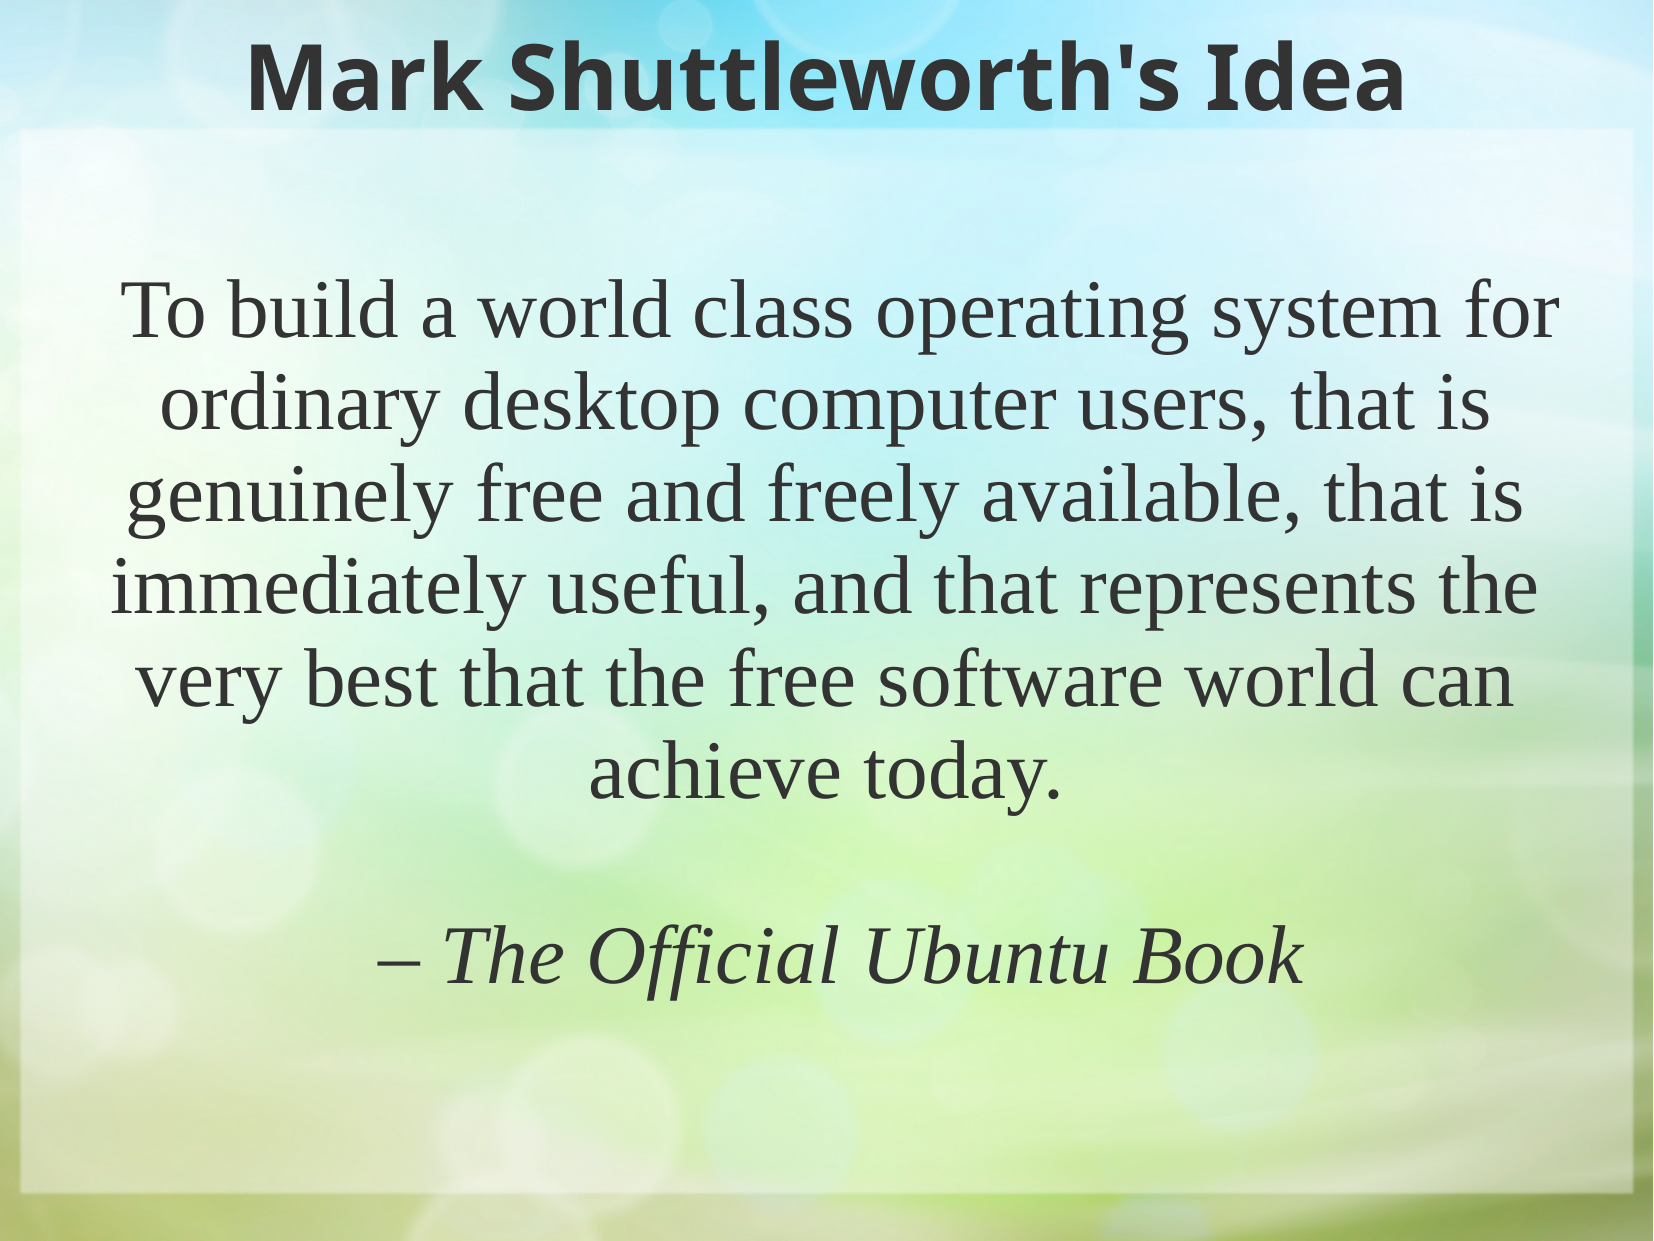

# Mark Shuttleworth's Idea
To build a world class operating system for ordinary desktop computer users, that is genuinely free and freely available, that is immediately useful, and that represents the very best that the free software world can achieve today.
– The Official Ubuntu Book